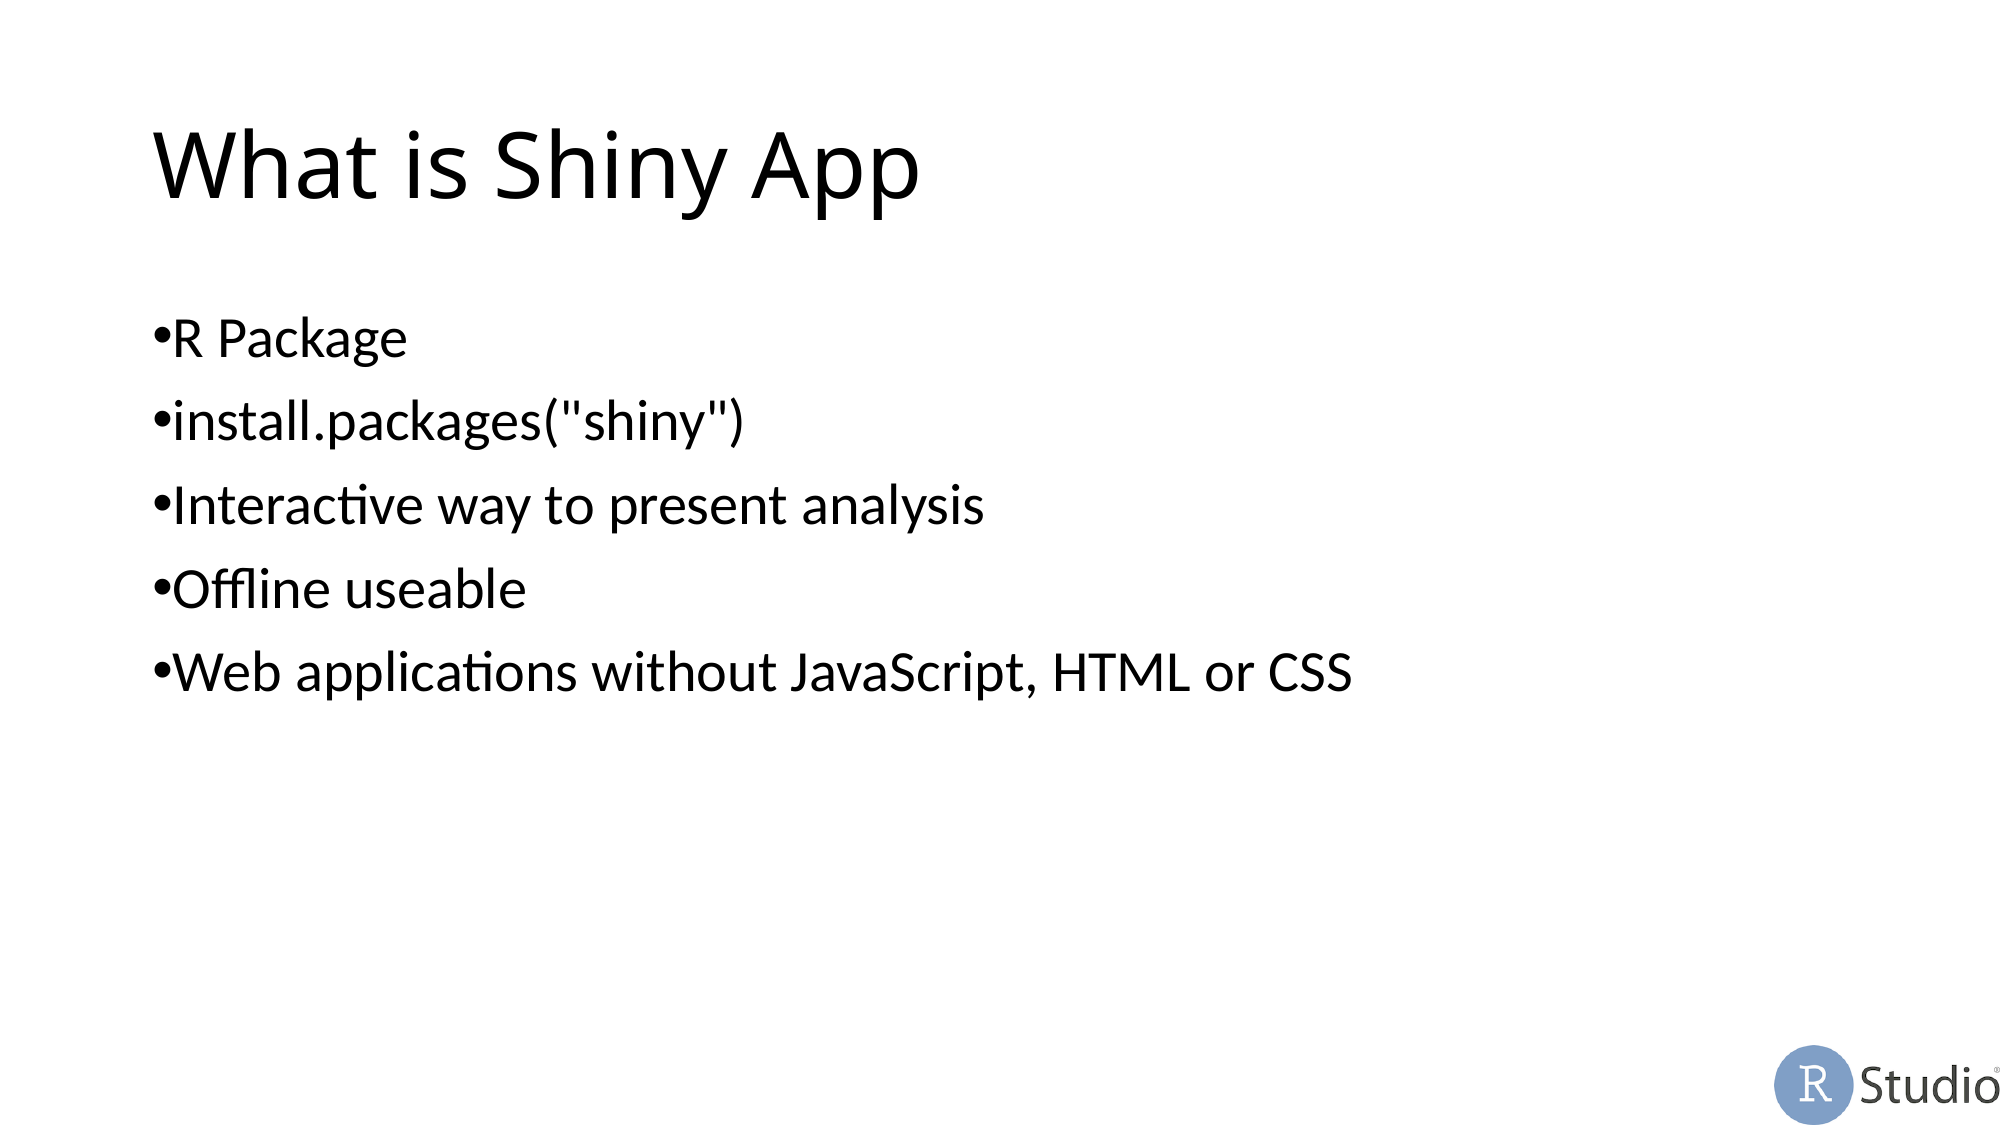

# What is Shiny App
R Package
install.packages("shiny")
Interactive way to present analysis
Offline useable
Web applications without JavaScript, HTML or CSS